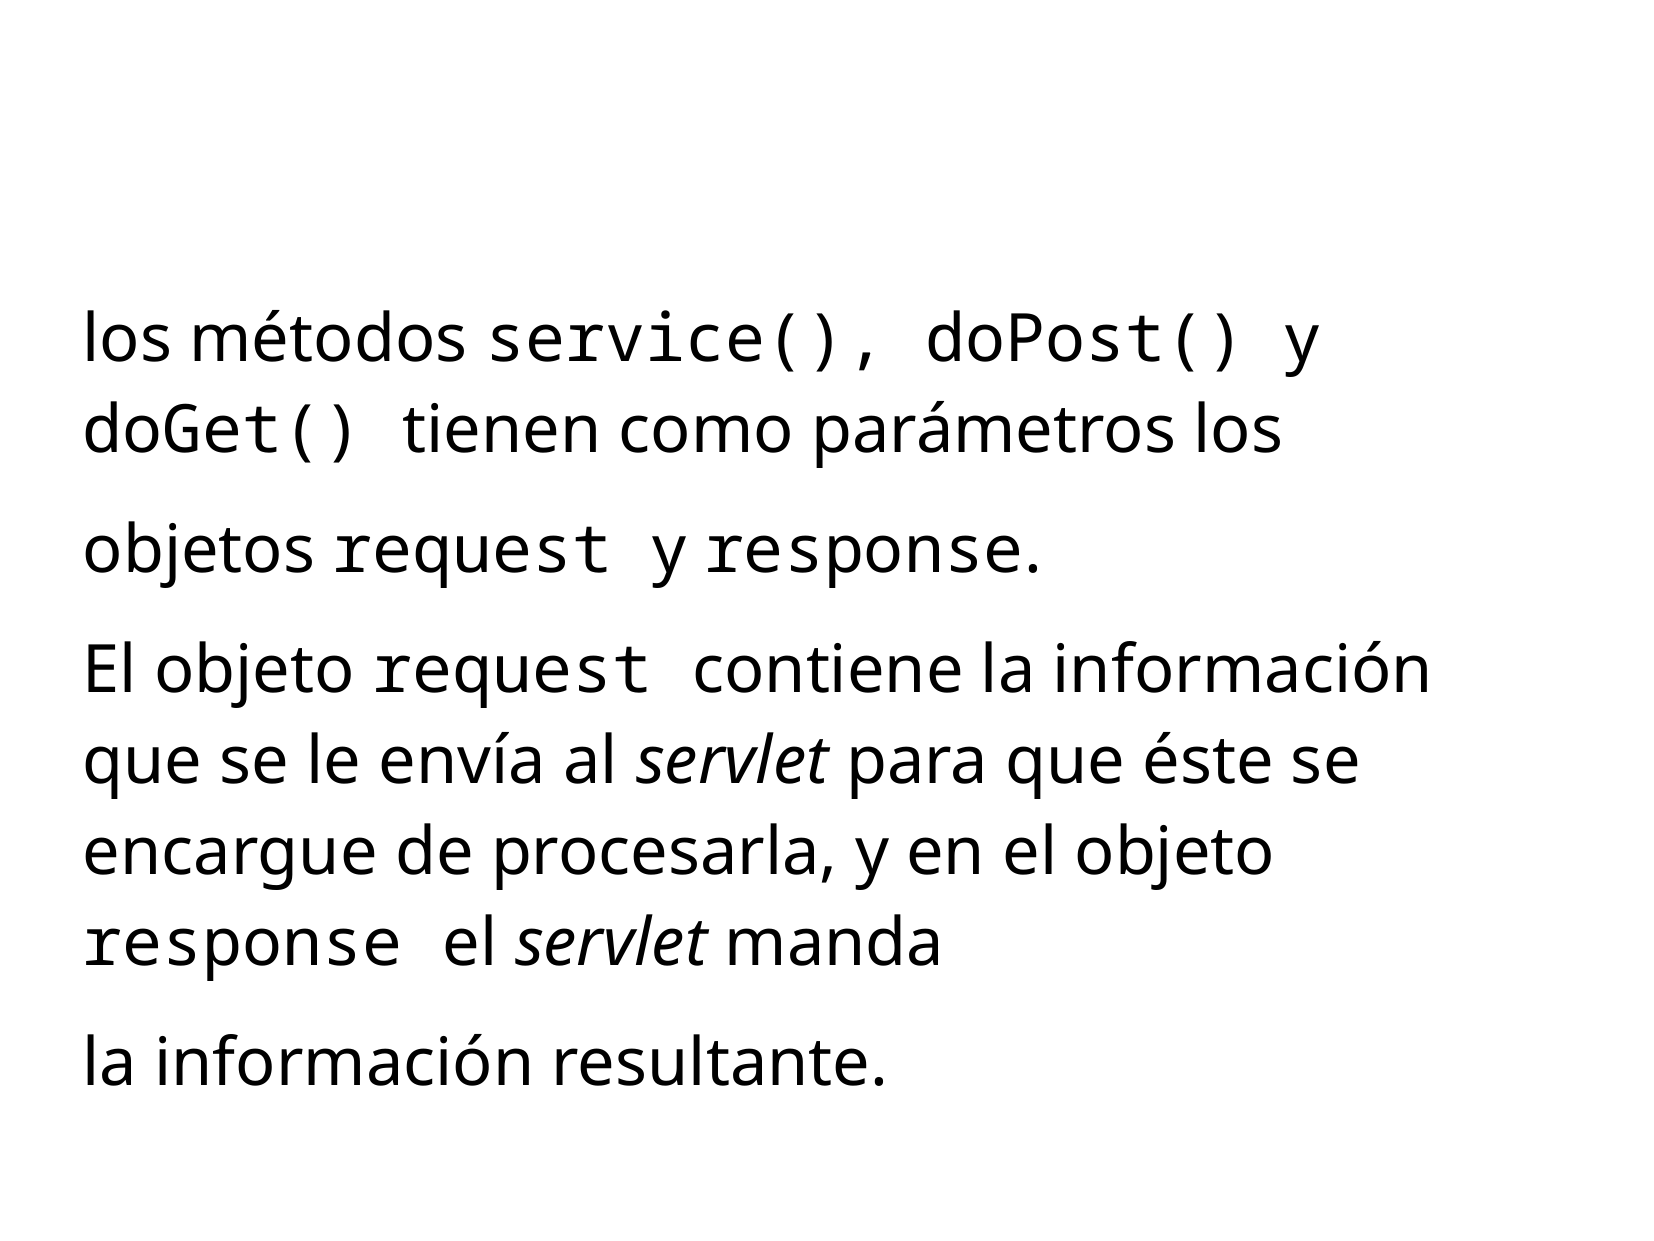

#
los métodos service(), doPost() y doGet() tienen como parámetros los
objetos request y response.
El objeto request contiene la información que se le envía al servlet para que éste se encargue de procesarla, y en el objeto response el servlet manda
la información resultante.